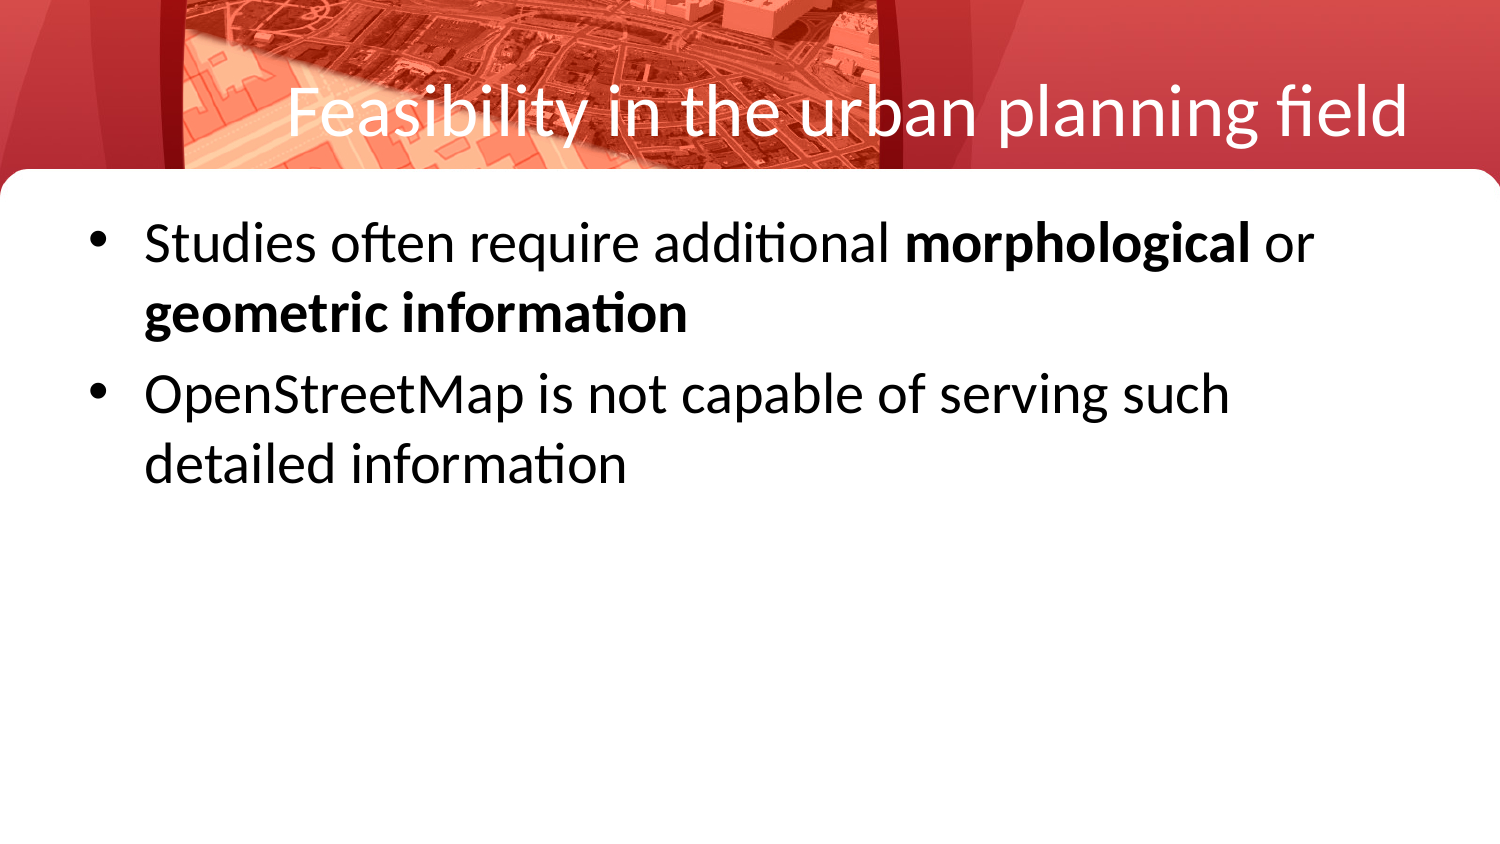

# Feasibility in the urban planning field
Studies often require additional morphological or geometric information
OpenStreetMap is not capable of serving such detailed information